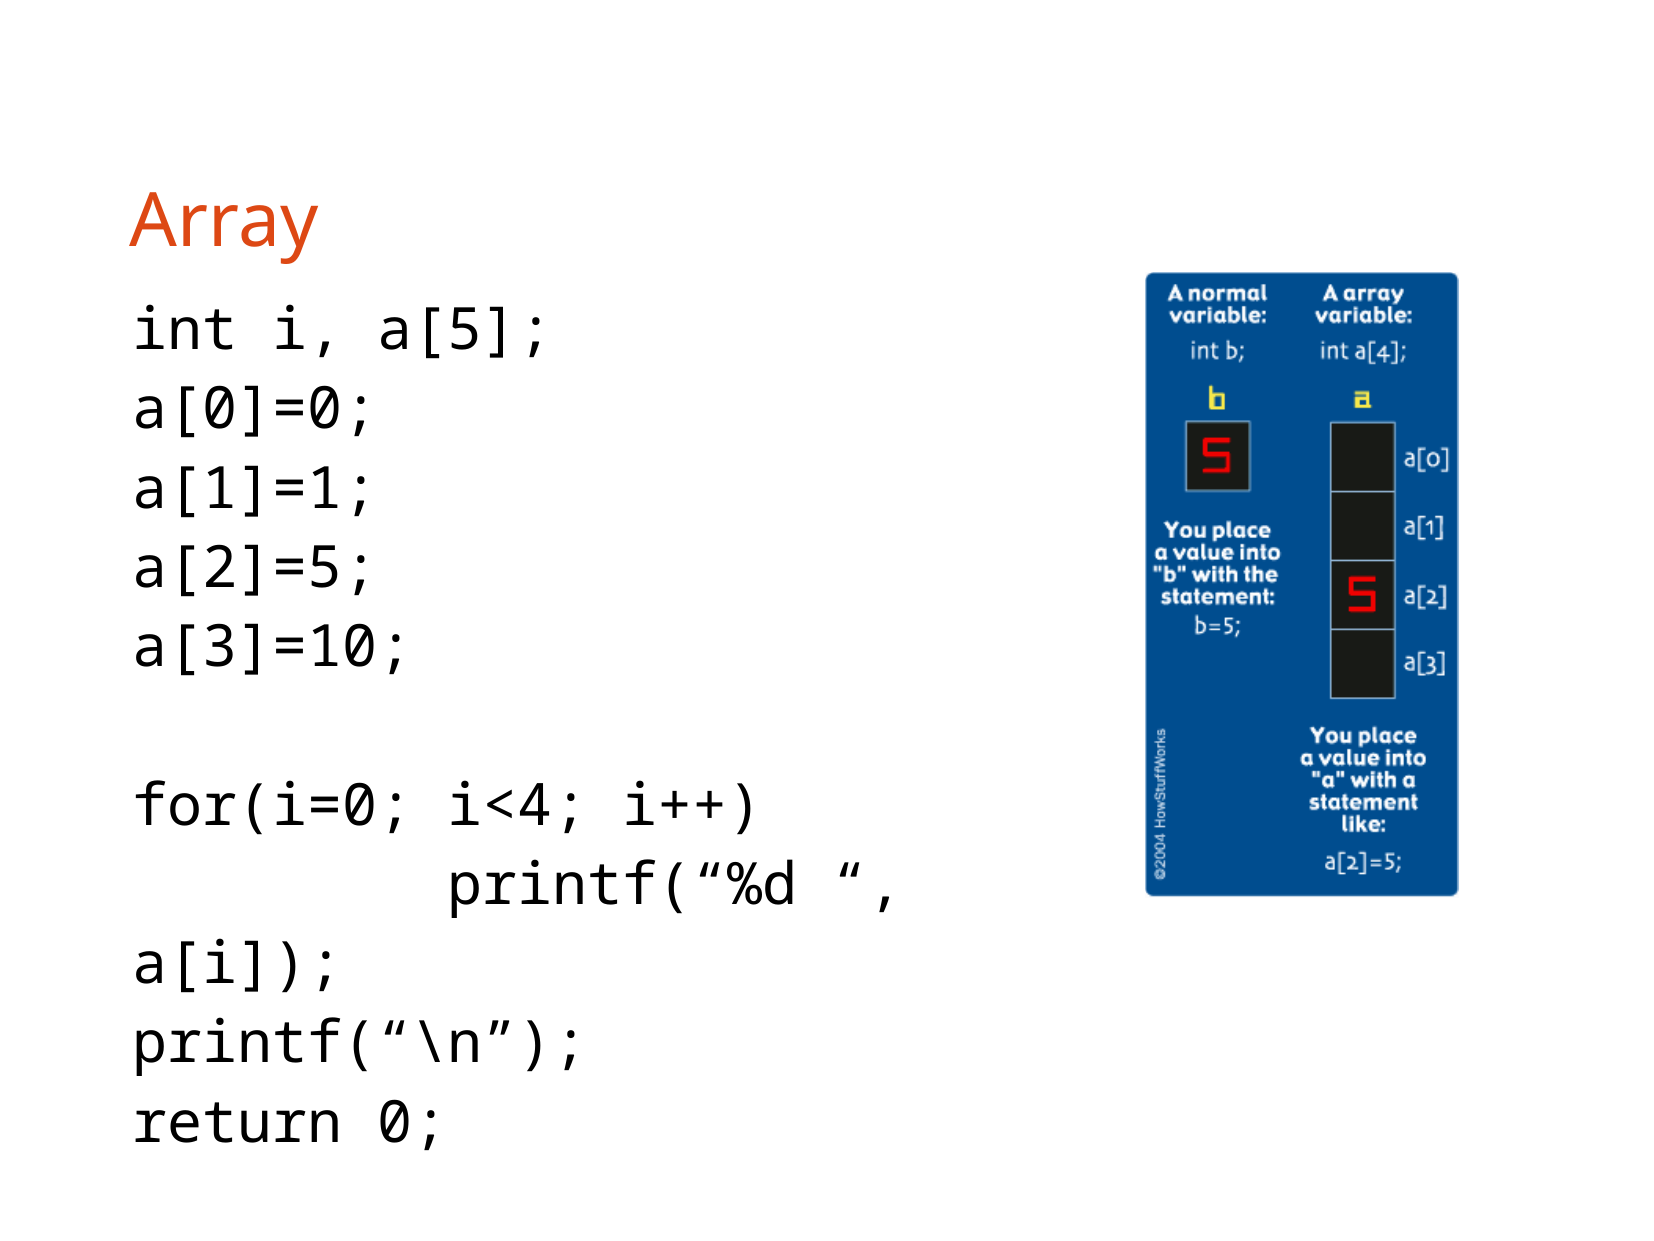

# Array
int i, a[5];
a[0]=0;
a[1]=1;
a[2]=5;
a[3]=10;
for(i=0; i<4; i++)
 printf(“%d “, a[i]);
printf(“\n”);
return 0;